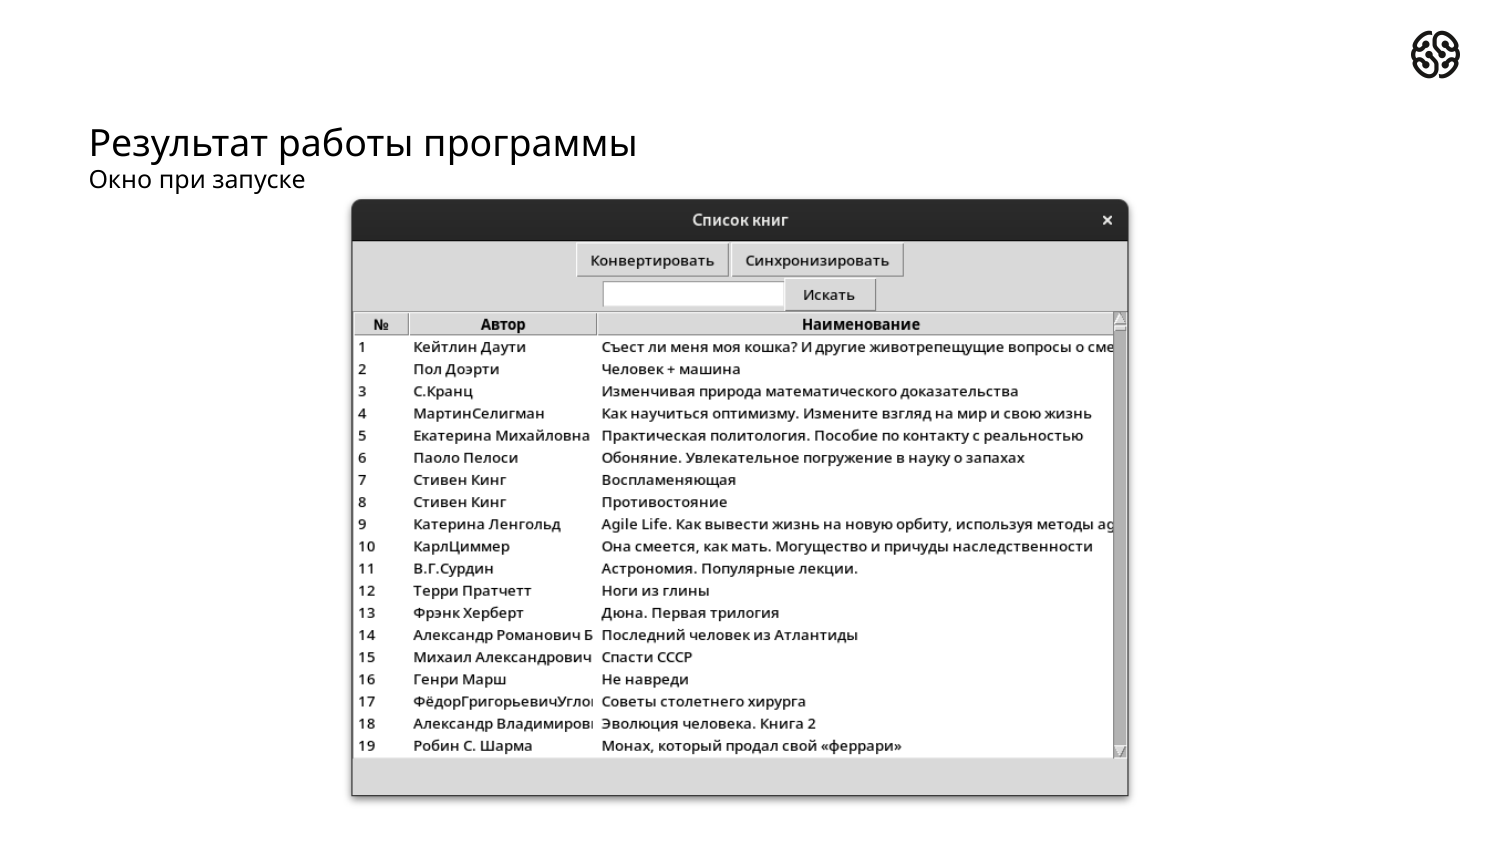

# Результат работы программы Окно при запуске